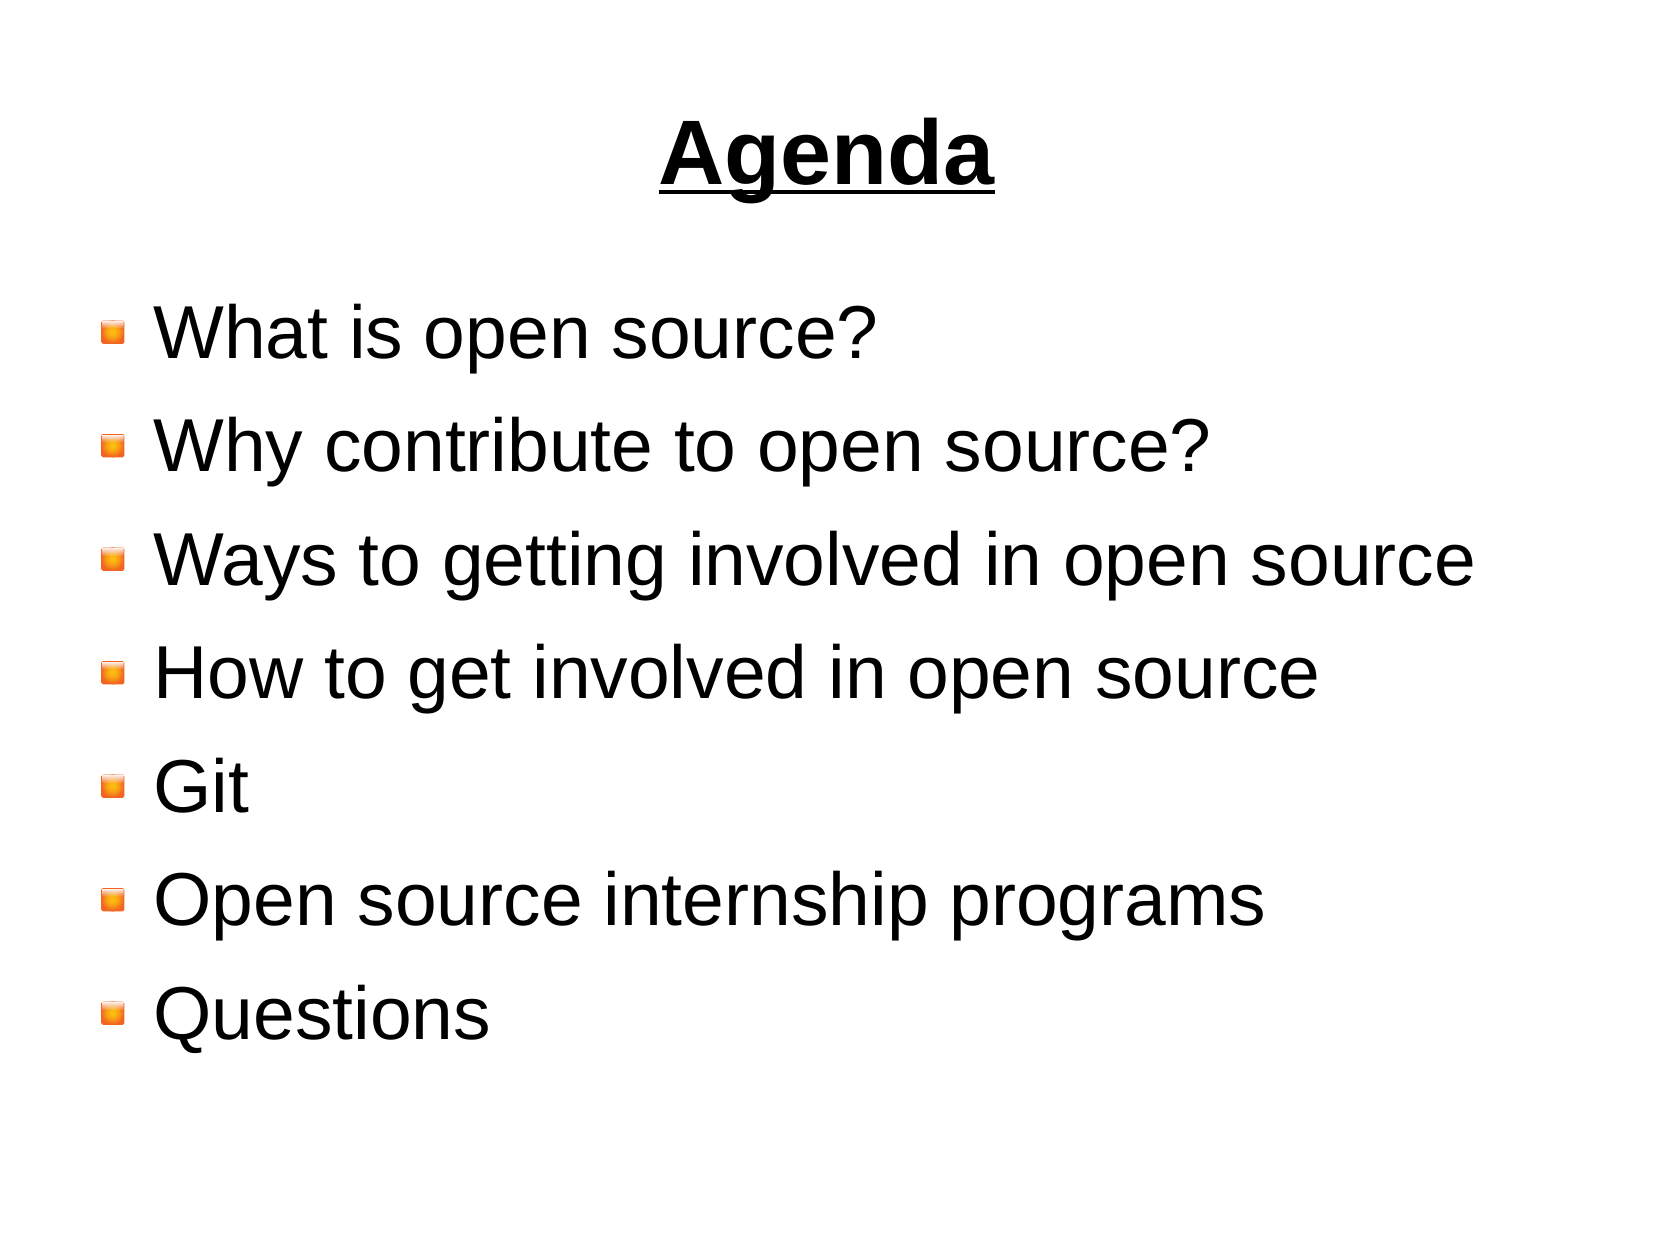

# Agenda
What is open source?
Why contribute to open source?
Ways to getting involved in open source
How to get involved in open source
Git
Open source internship programs
Questions